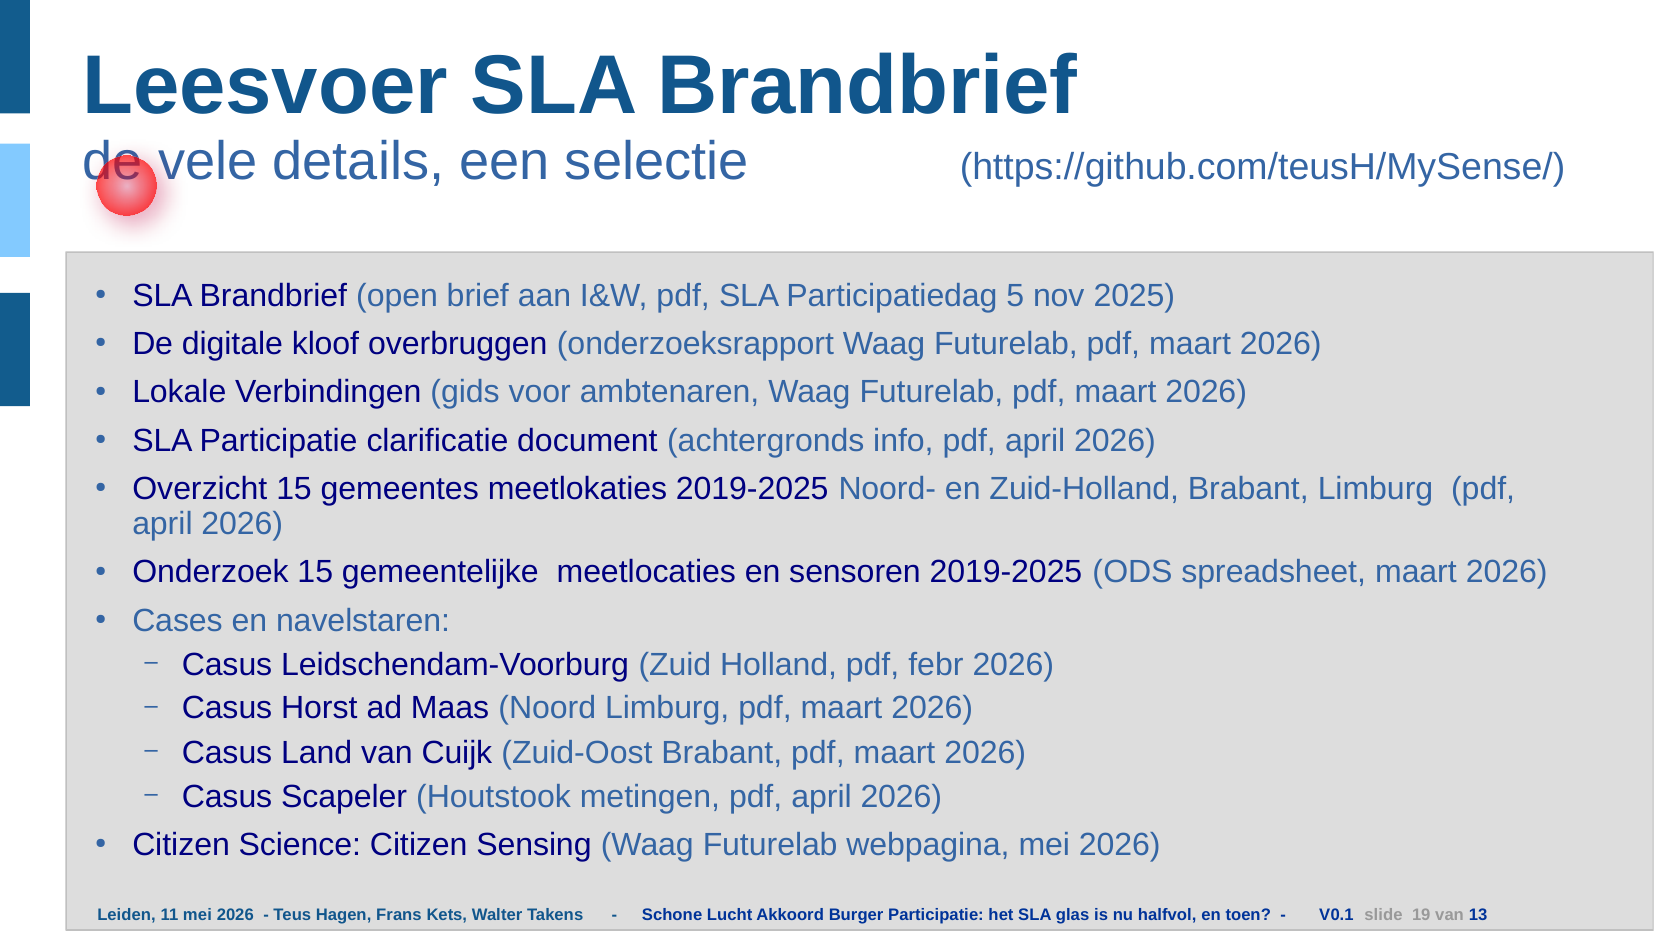

# Leesvoer SLA Brandbrief de vele details, een selectie (https://github.com/teusH/MySense/)
SLA Brandbrief (open brief aan I&W, pdf, SLA Participatiedag 5 nov 2025)
De digitale kloof overbruggen (onderzoeksrapport Waag Futurelab, pdf, maart 2026)
Lokale Verbindingen (gids voor ambtenaren, Waag Futurelab, pdf, maart 2026)
SLA Participatie clarificatie document (achtergronds info, pdf, april 2026)
Overzicht 15 gemeentes meetlokaties 2019-2025 Noord- en Zuid-Holland, Brabant, Limburg (pdf, april 2026)
Onderzoek 15 gemeentelijke meetlocaties en sensoren 2019-2025 (ODS spreadsheet, maart 2026)
Cases en navelstaren:
Casus Leidschendam-Voorburg (Zuid Holland, pdf, febr 2026)
Casus Horst ad Maas (Noord Limburg, pdf, maart 2026)
Casus Land van Cuijk (Zuid-Oost Brabant, pdf, maart 2026)
Casus Scapeler (Houtstook metingen, pdf, april 2026)
Citizen Science: Citizen Sensing (Waag Futurelab webpagina, mei 2026)